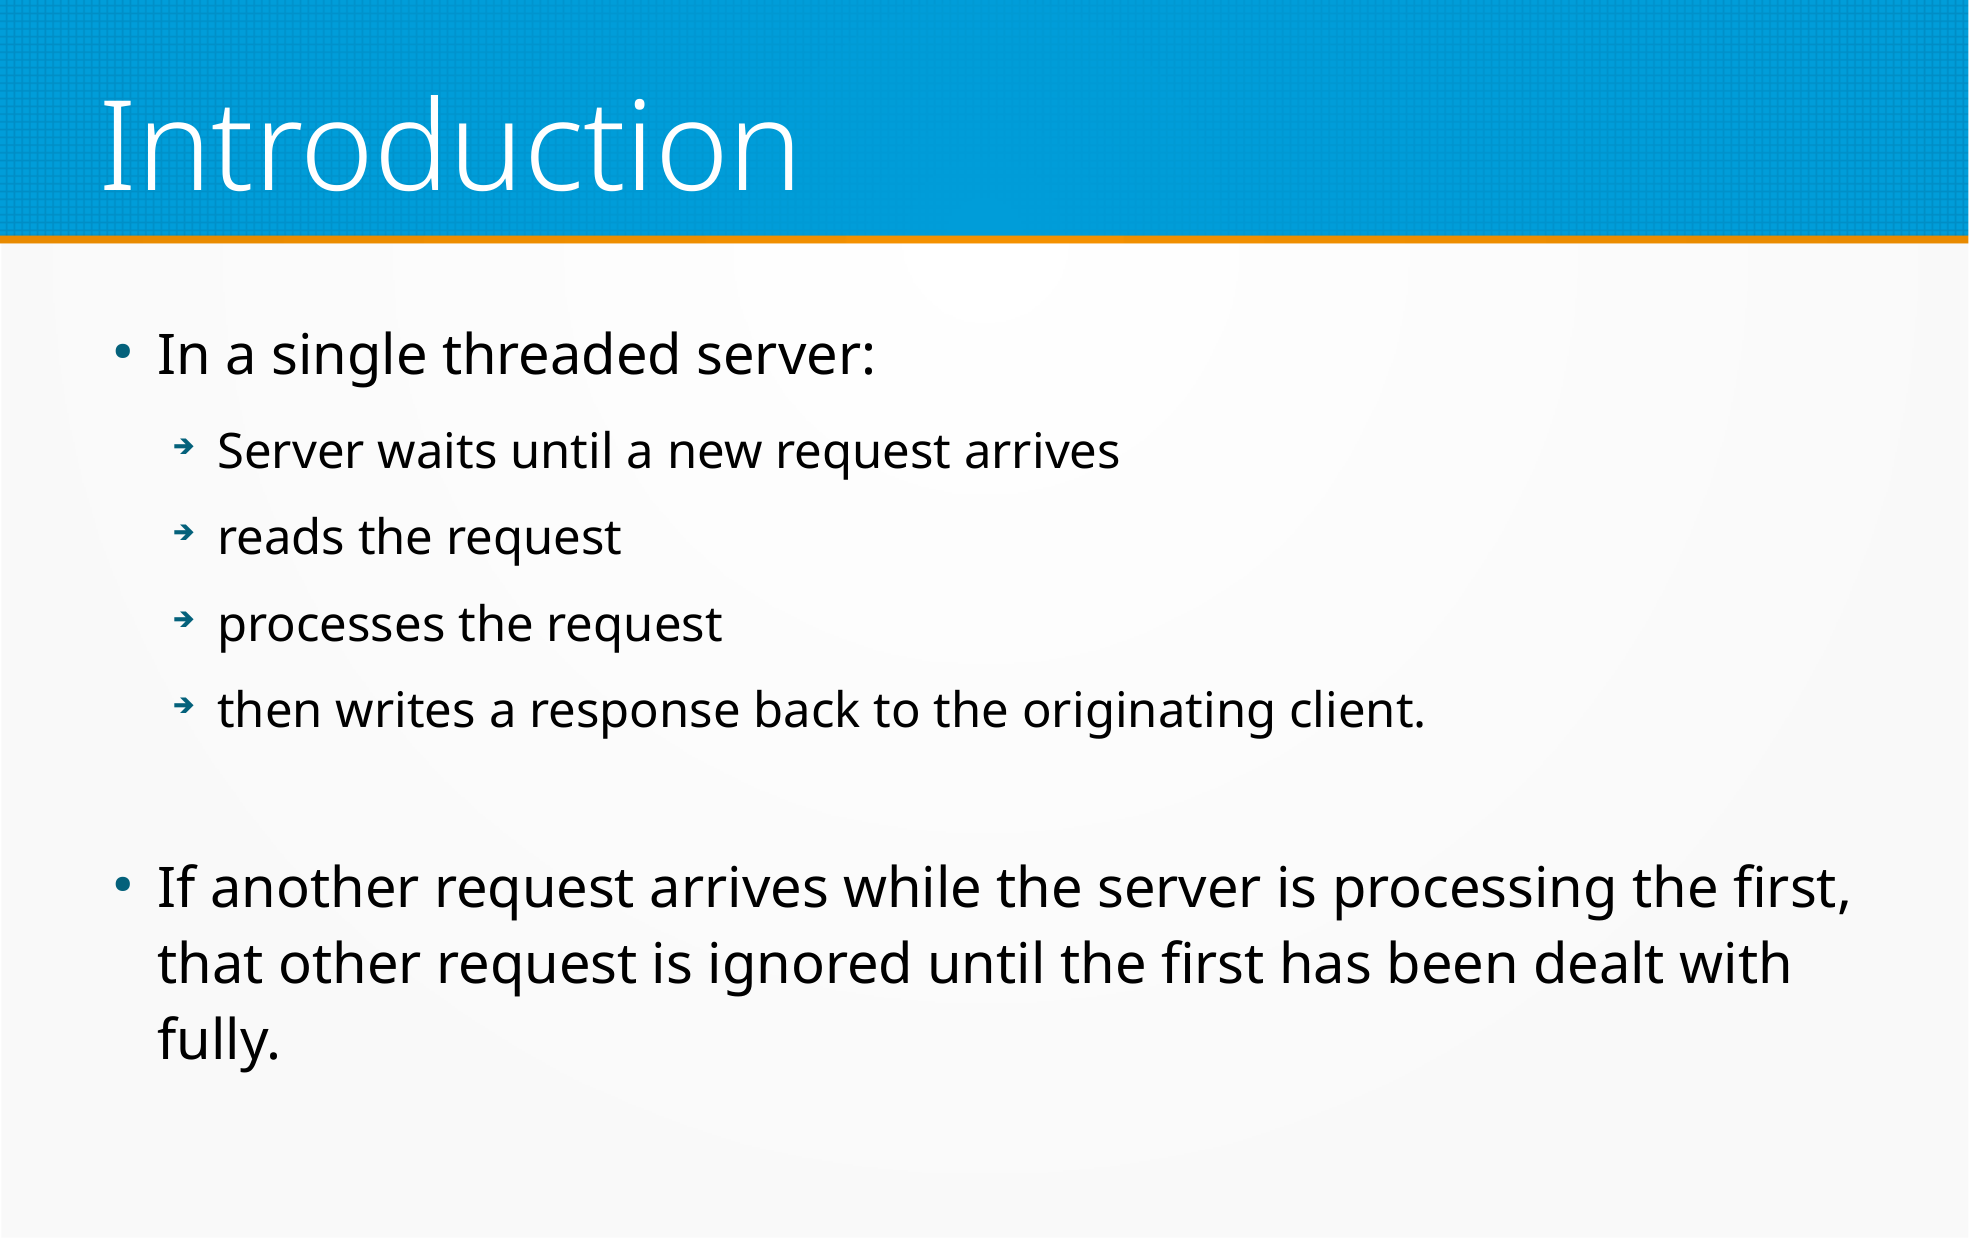

# Introduction
In a single threaded server:
Server waits until a new request arrives
reads the request
processes the request
then writes a response back to the originating client.
If another request arrives while the server is processing the first, that other request is ignored until the first has been dealt with fully.